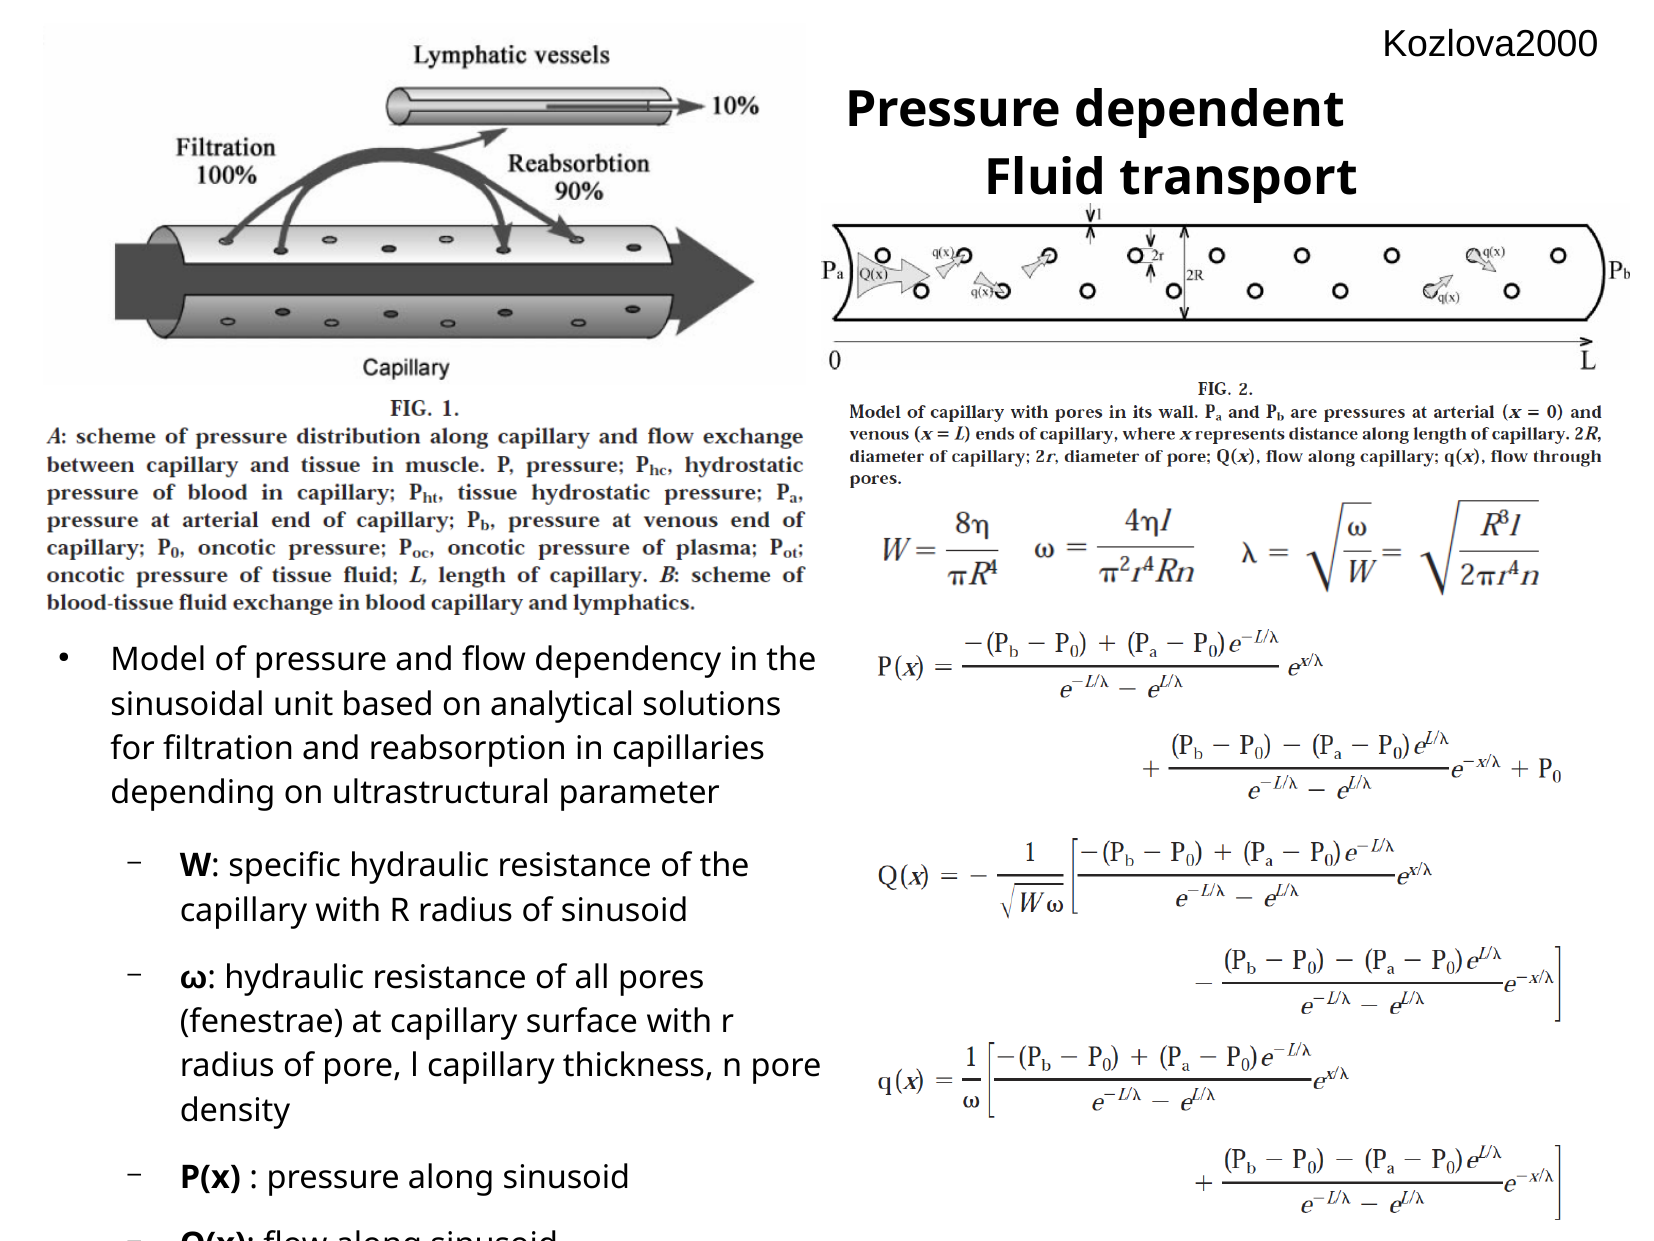

Kozlova2000
# Pressure dependent Fluid transport
Model of pressure and flow dependency in the sinusoidal unit based on analytical solutions for filtration and reabsorption in capillaries depending on ultrastructural parameter
W: specific hydraulic resistance of the capillary with R radius of sinusoid
ω: hydraulic resistance of all pores (fenestrae) at capillary surface with r radius of pore, l capillary thickness, n pore density
P(x) : pressure along sinusoid
Q(x): flow along sinusoid
q(x): pore flow